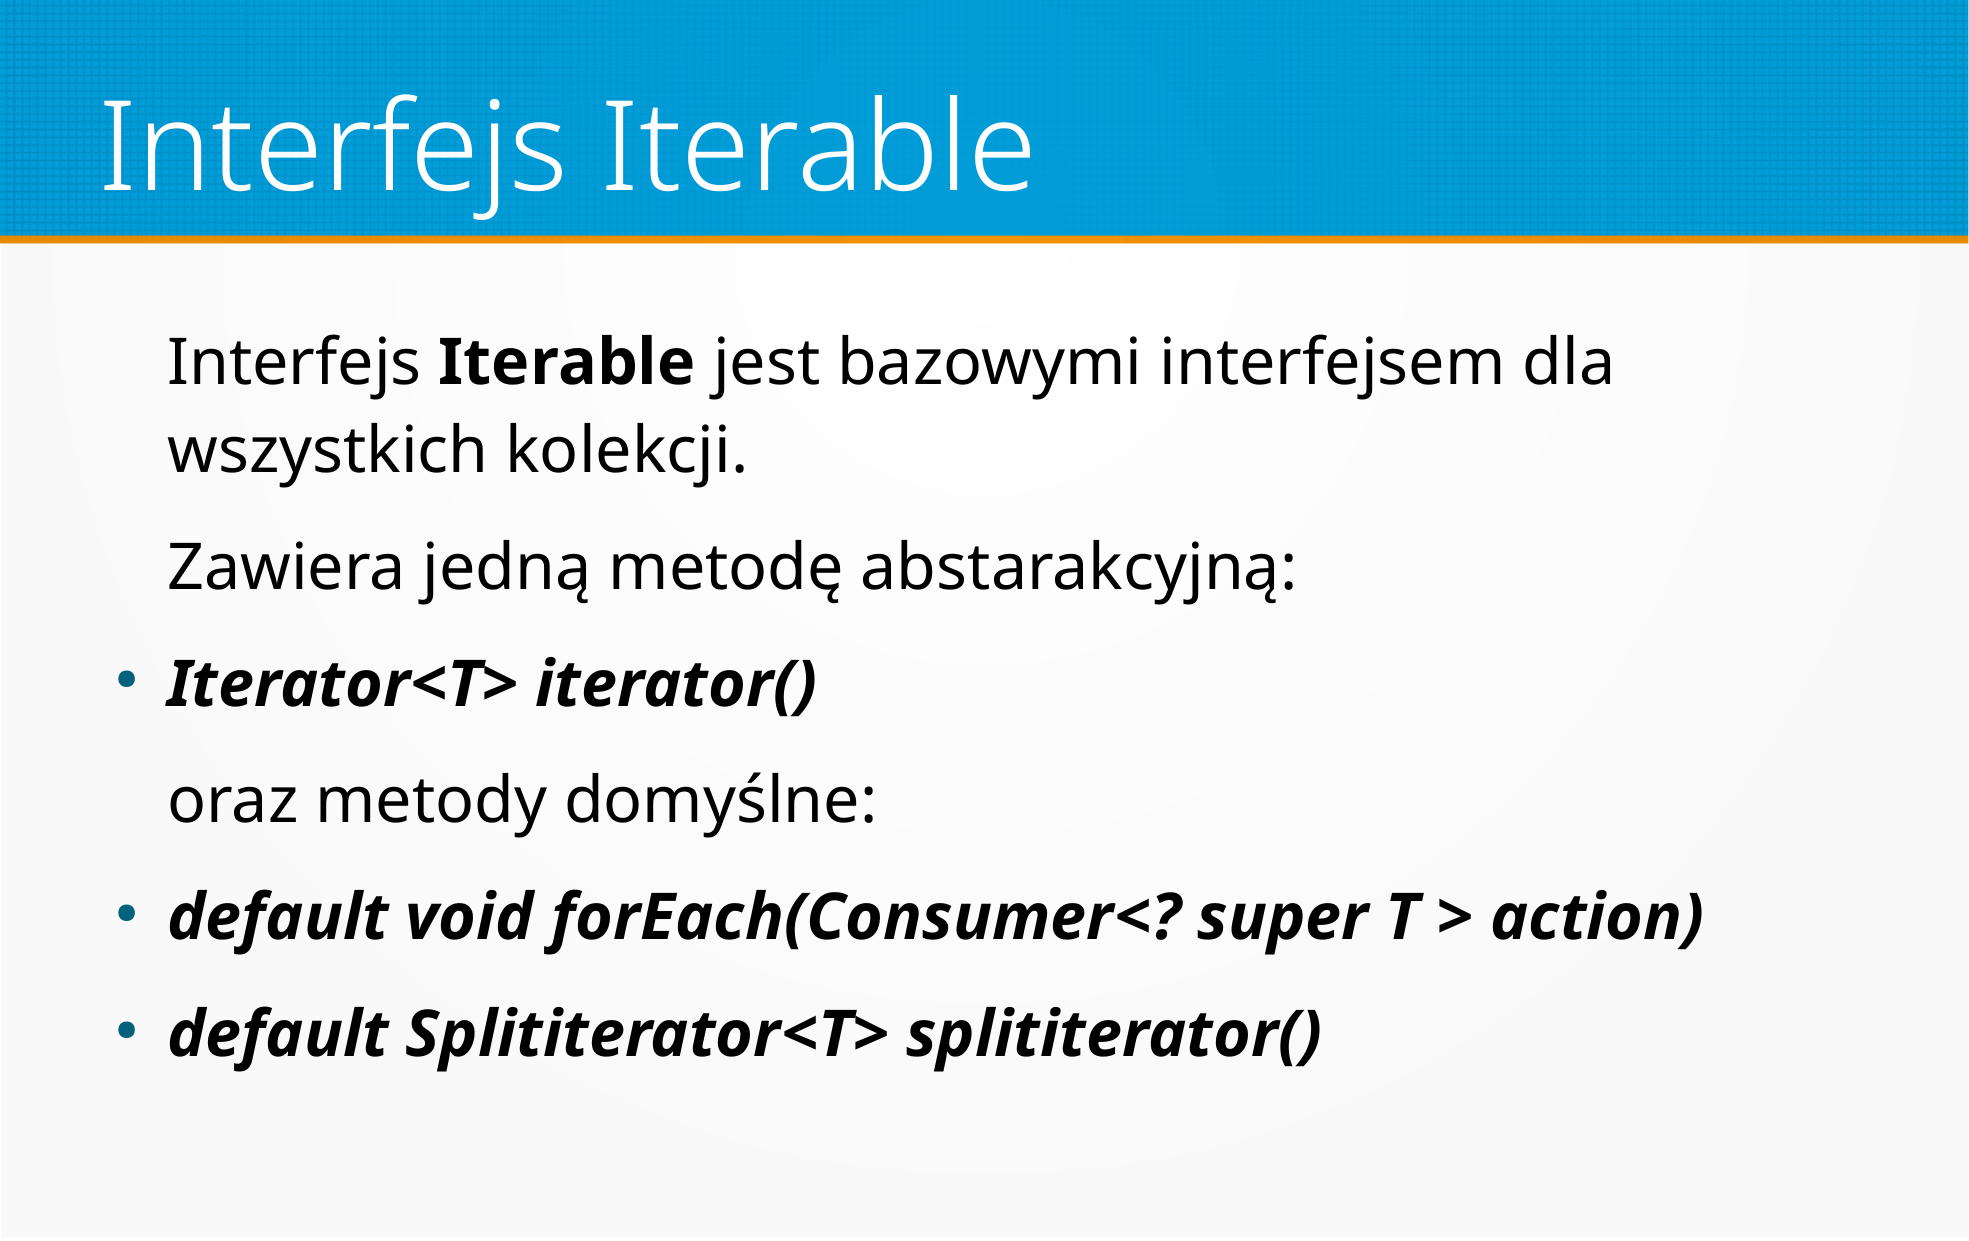

# Interfejs Iterable
Interfejs Iterable jest bazowymi interfejsem dla wszystkich kolekcji.
Zawiera jedną metodę abstarakcyjną:
Iterator<T> iterator()
oraz metody domyślne:
default void forEach(Consumer<? super T > action)
default Splititerator<T> splititerator()